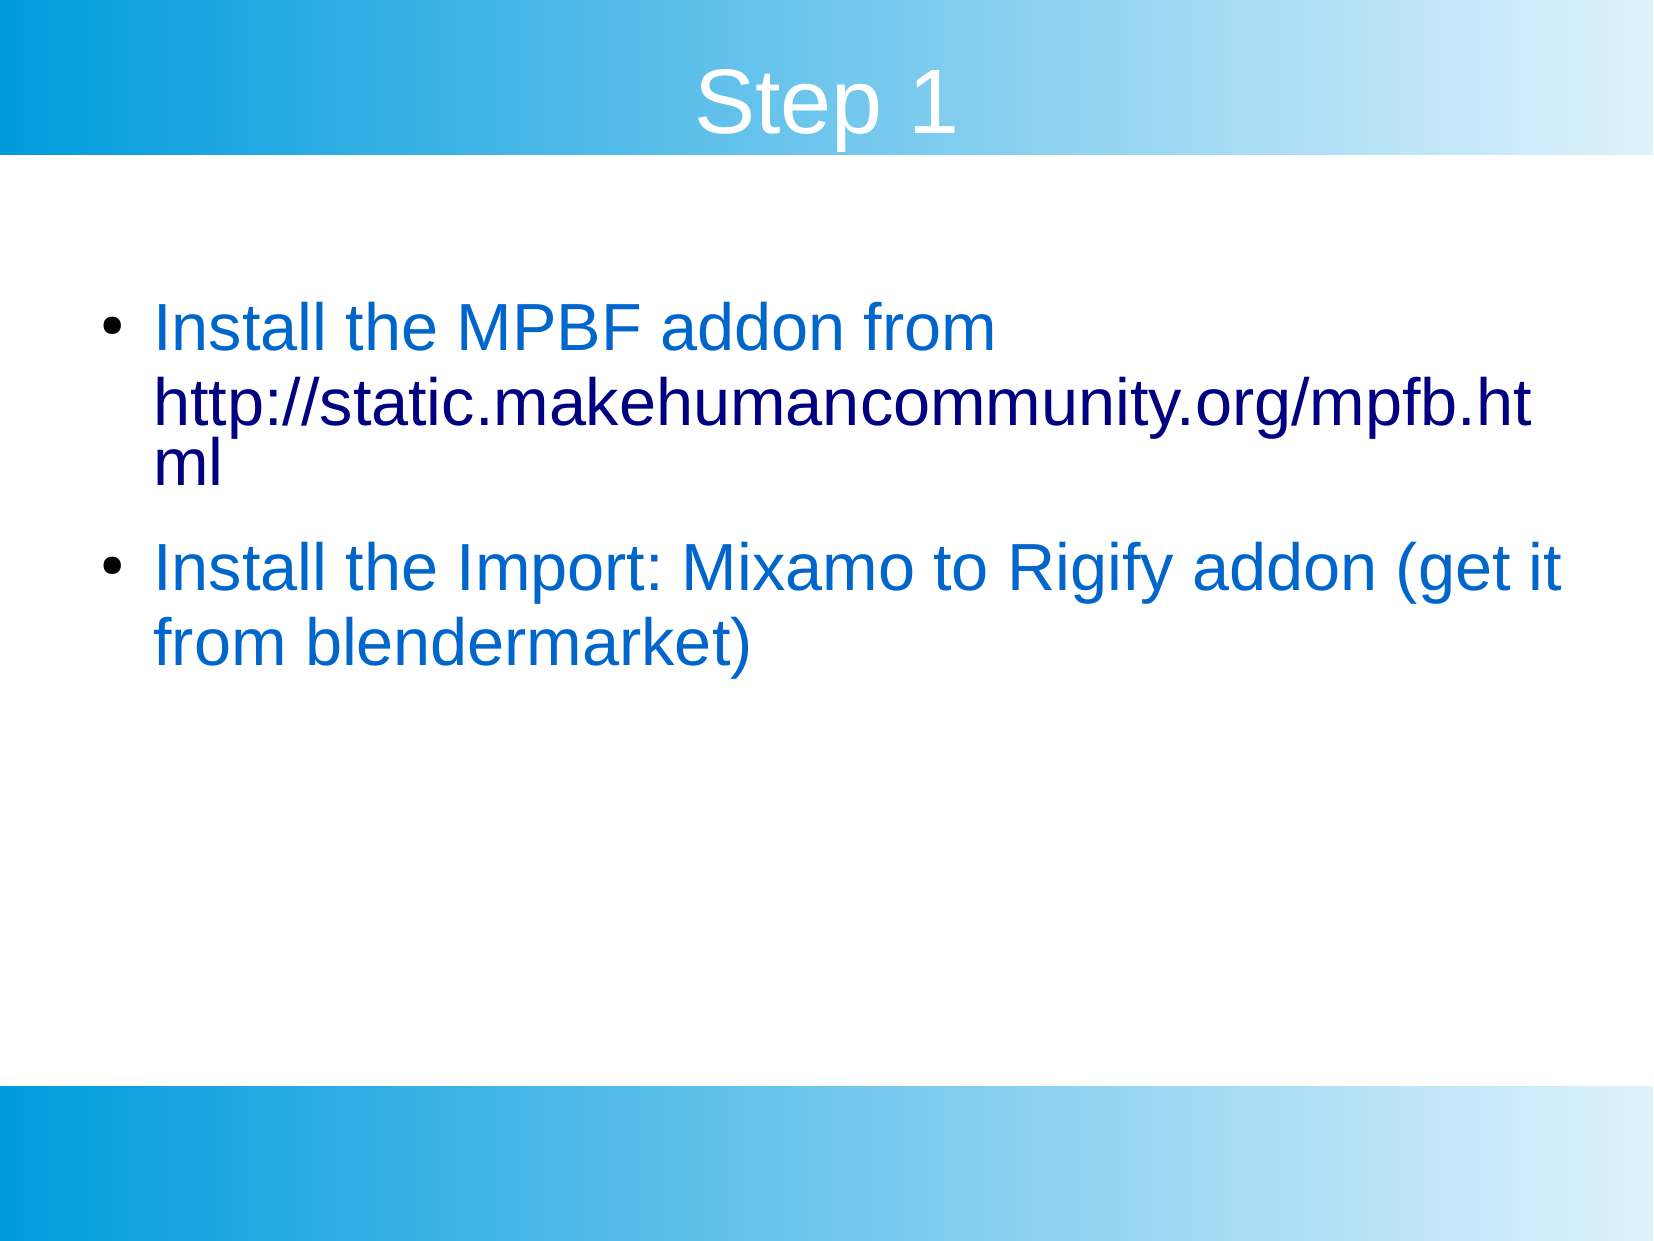

# Step 1
Install the MPBF addon from http://static.makehumancommunity.org/mpfb.html
Install the Import: Mixamo to Rigify addon (get it from blendermarket)